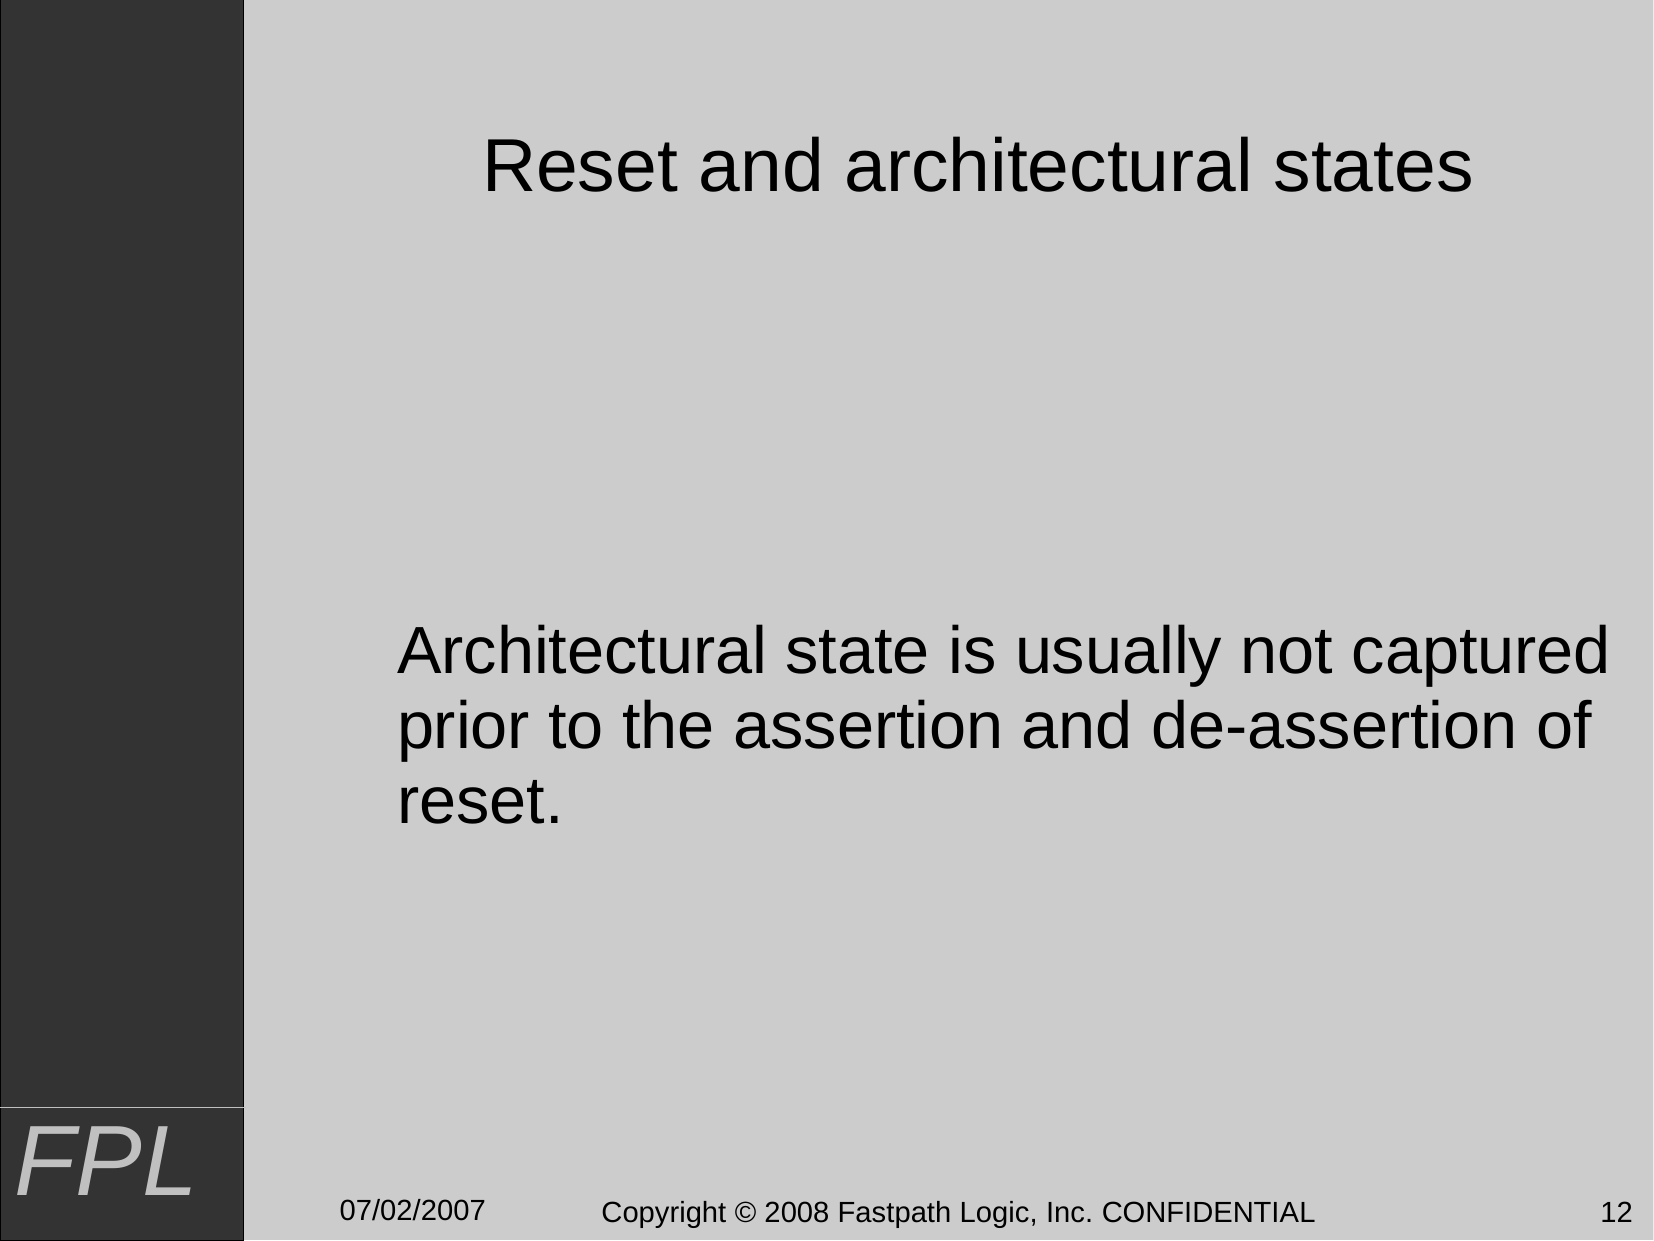

# Reset and architectural states
Architectural state is usually not captured prior to the assertion and de-assertion of reset.
07/02/2007
12
© 2007 FASTPATH LOGIC INC.